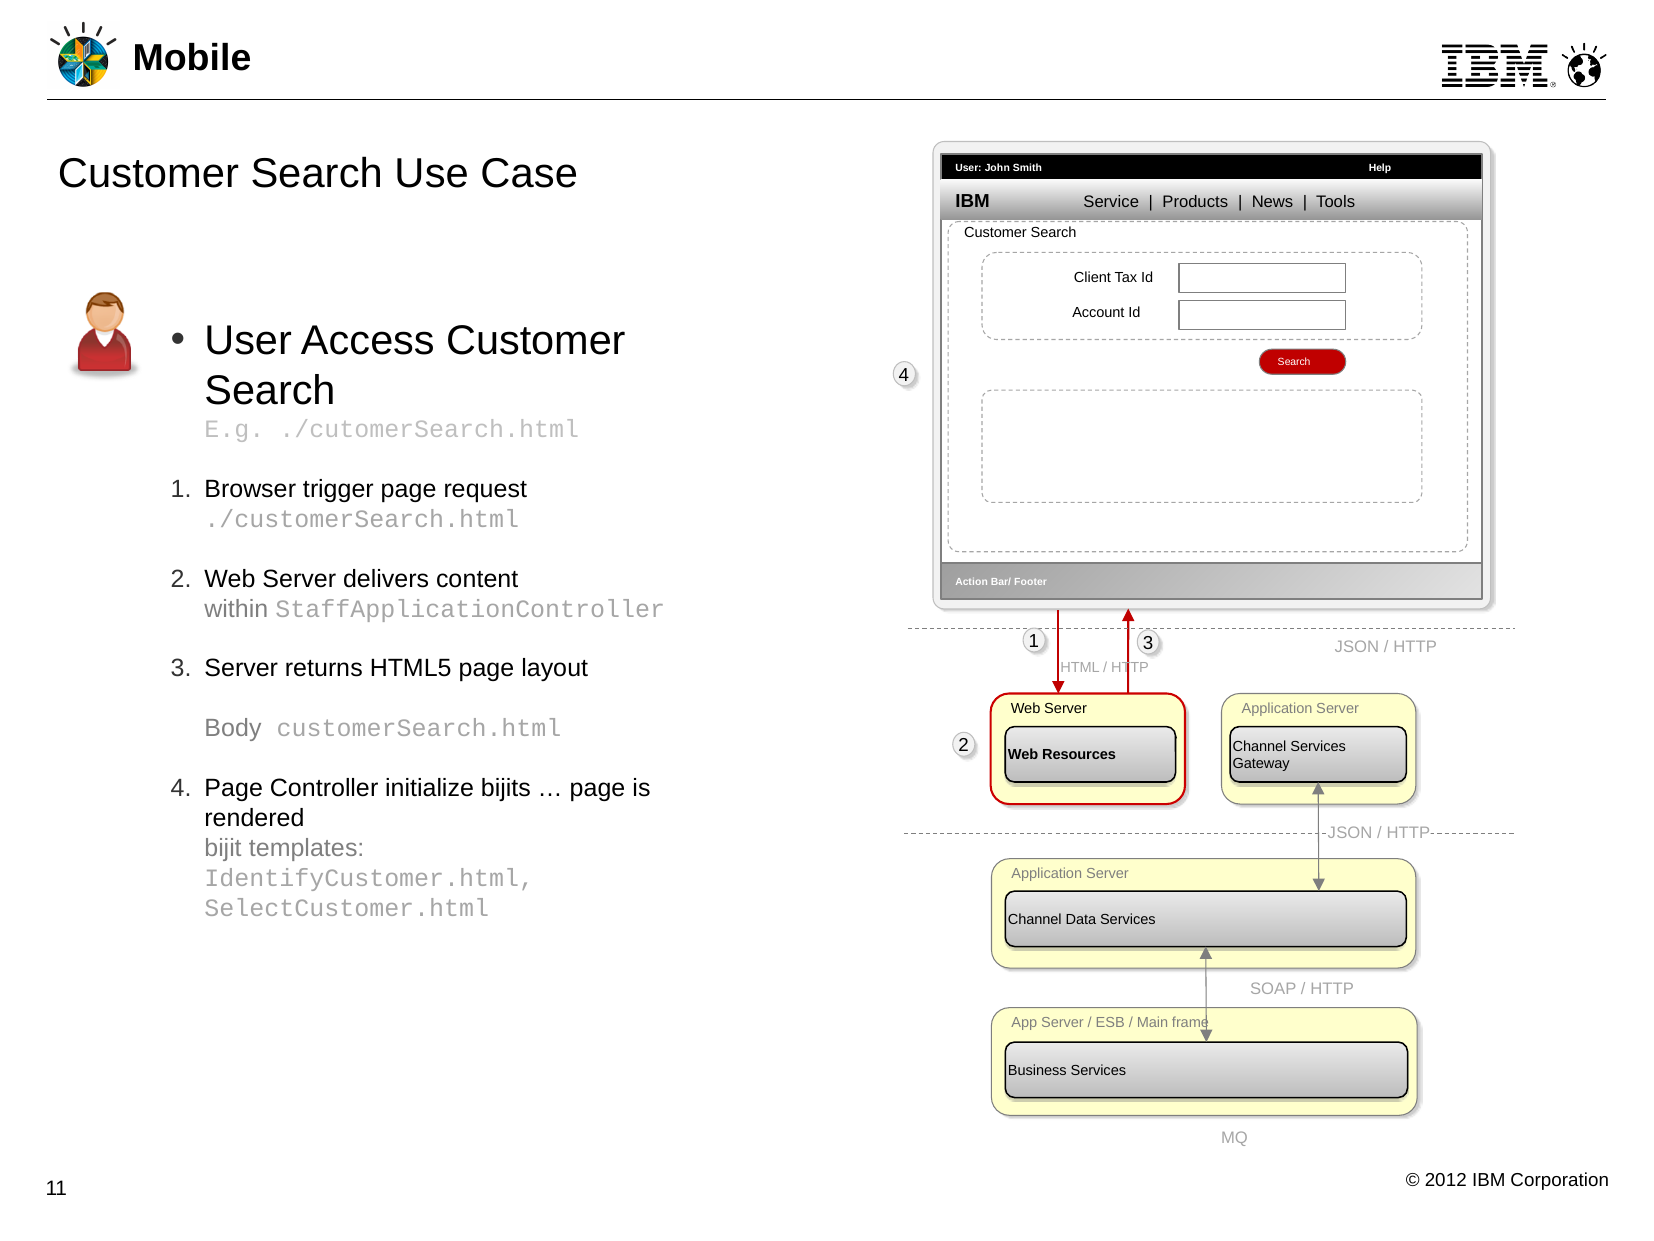

# Customer Search Use Case
User: John Smith			 Help
IBM 	Service | Products | News | Tools
Customer Search
Client Tax Id
Account Id
Search
Action Bar/ Footer
User Access Customer Search
E.g. ./cutomerSearch.html
Browser trigger page request
./customerSearch.html
Web Server delivers content
within StaffApplicationController
Server returns HTML5 page layout
Body customerSearch.html
Page Controller initialize bijits … page is rendered
bijit templates:
IdentifyCustomer.html,
SelectCustomer.html
4
3
1
JSON / HTTP
HTML / HTTP
Web Server
Application Server
Web Resources
Channel Services Gateway
2
JSON / HTTP
Application Server
Channel Data Services
SOAP / HTTP
App Server / ESB / Main frame
Business Services
MQ